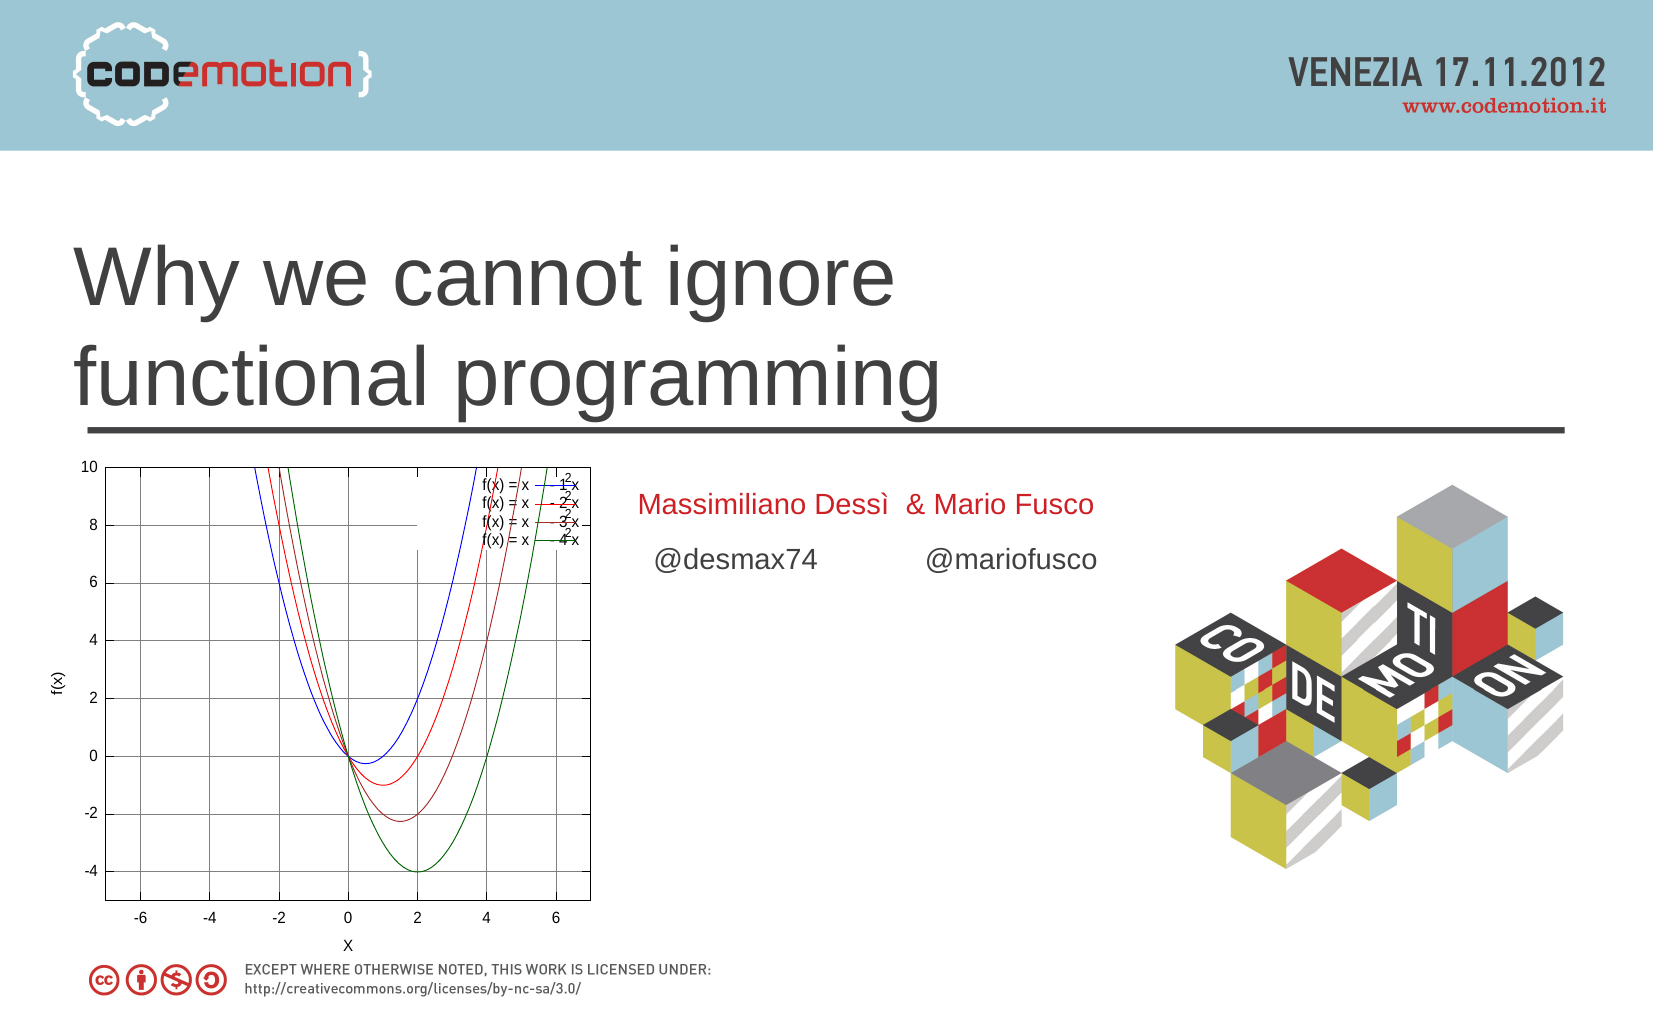

Why we cannot ignore functional programming
Massimiliano Dessì & Mario Fusco
 @desmax74 @mariofusco